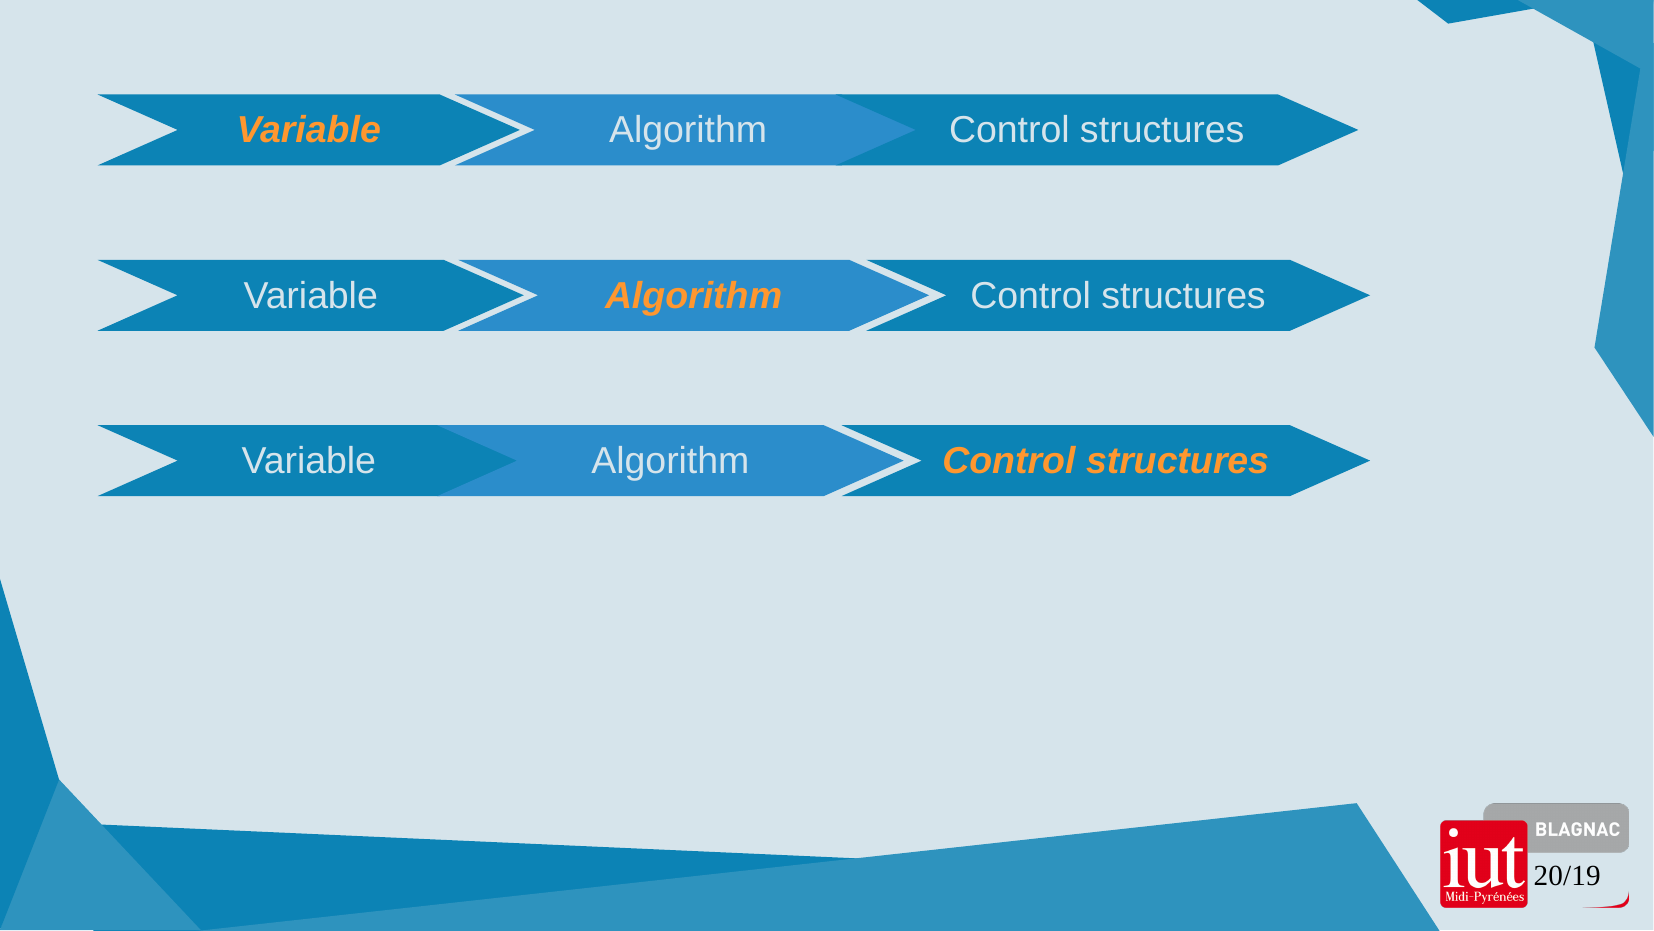

Variable
Algorithm
Control structures
Variable
Algorithm
Control structures
Variable
Algorithm
Control structures
20